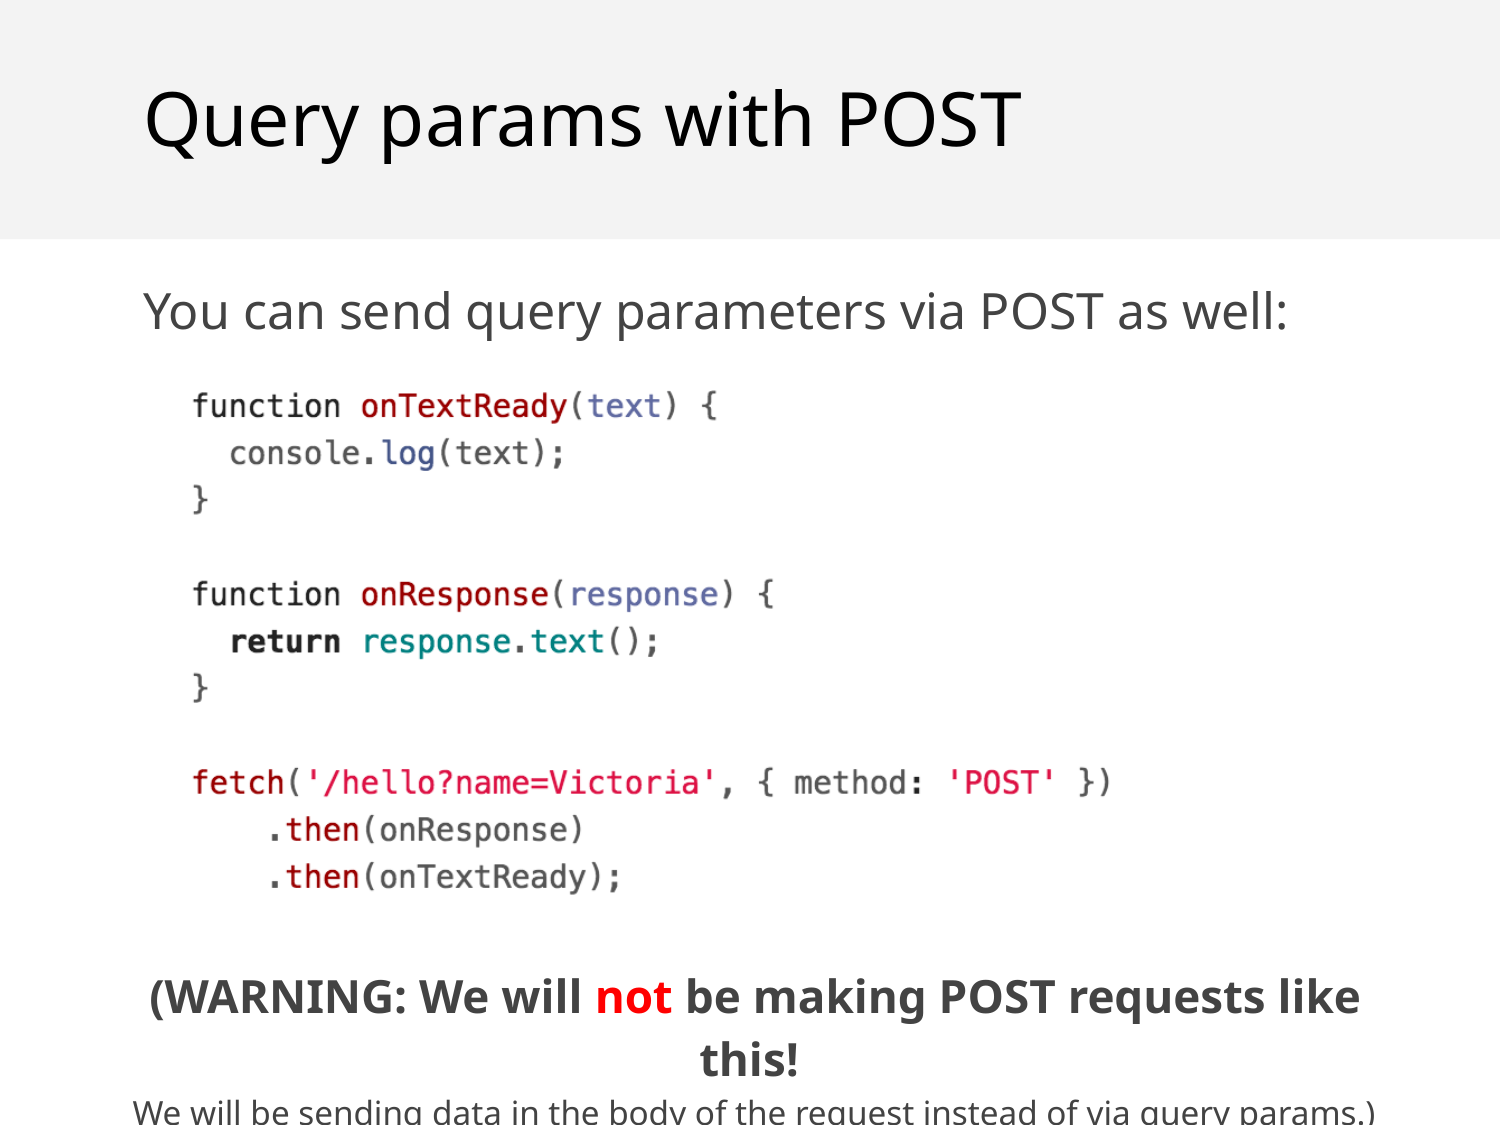

# Query params with POST
You can send query parameters via POST as well:
(WARNING: We will not be making POST requests like this!
We will be sending data in the body of the request instead of via query params.)